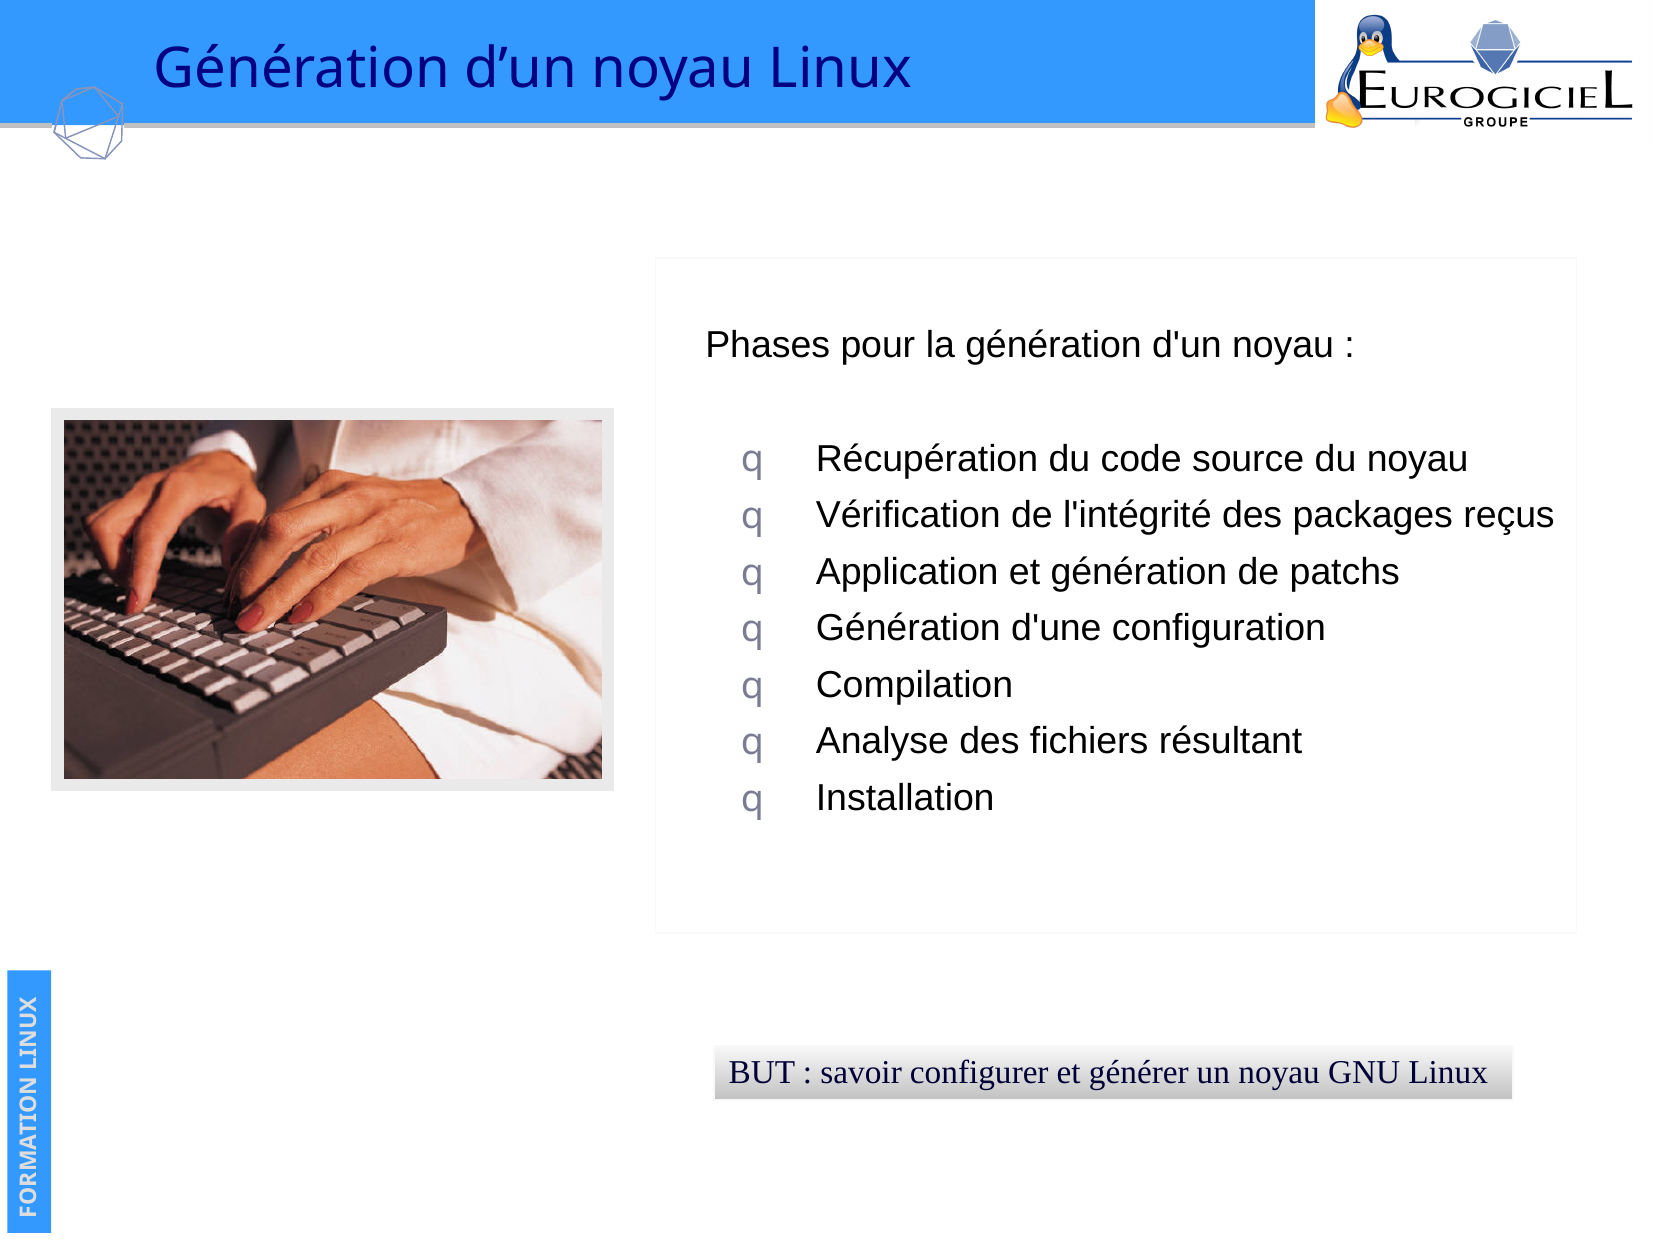

# Génération d’un noyau Linux
Phases pour la génération d'un noyau :
Récupération du code source du noyau
Vérification de l'intégrité des packages reçus
Application et génération de patchs
Génération d'une configuration
Compilation
Analyse des fichiers résultant
Installation
BUT : savoir configurer et générer un noyau GNU Linux